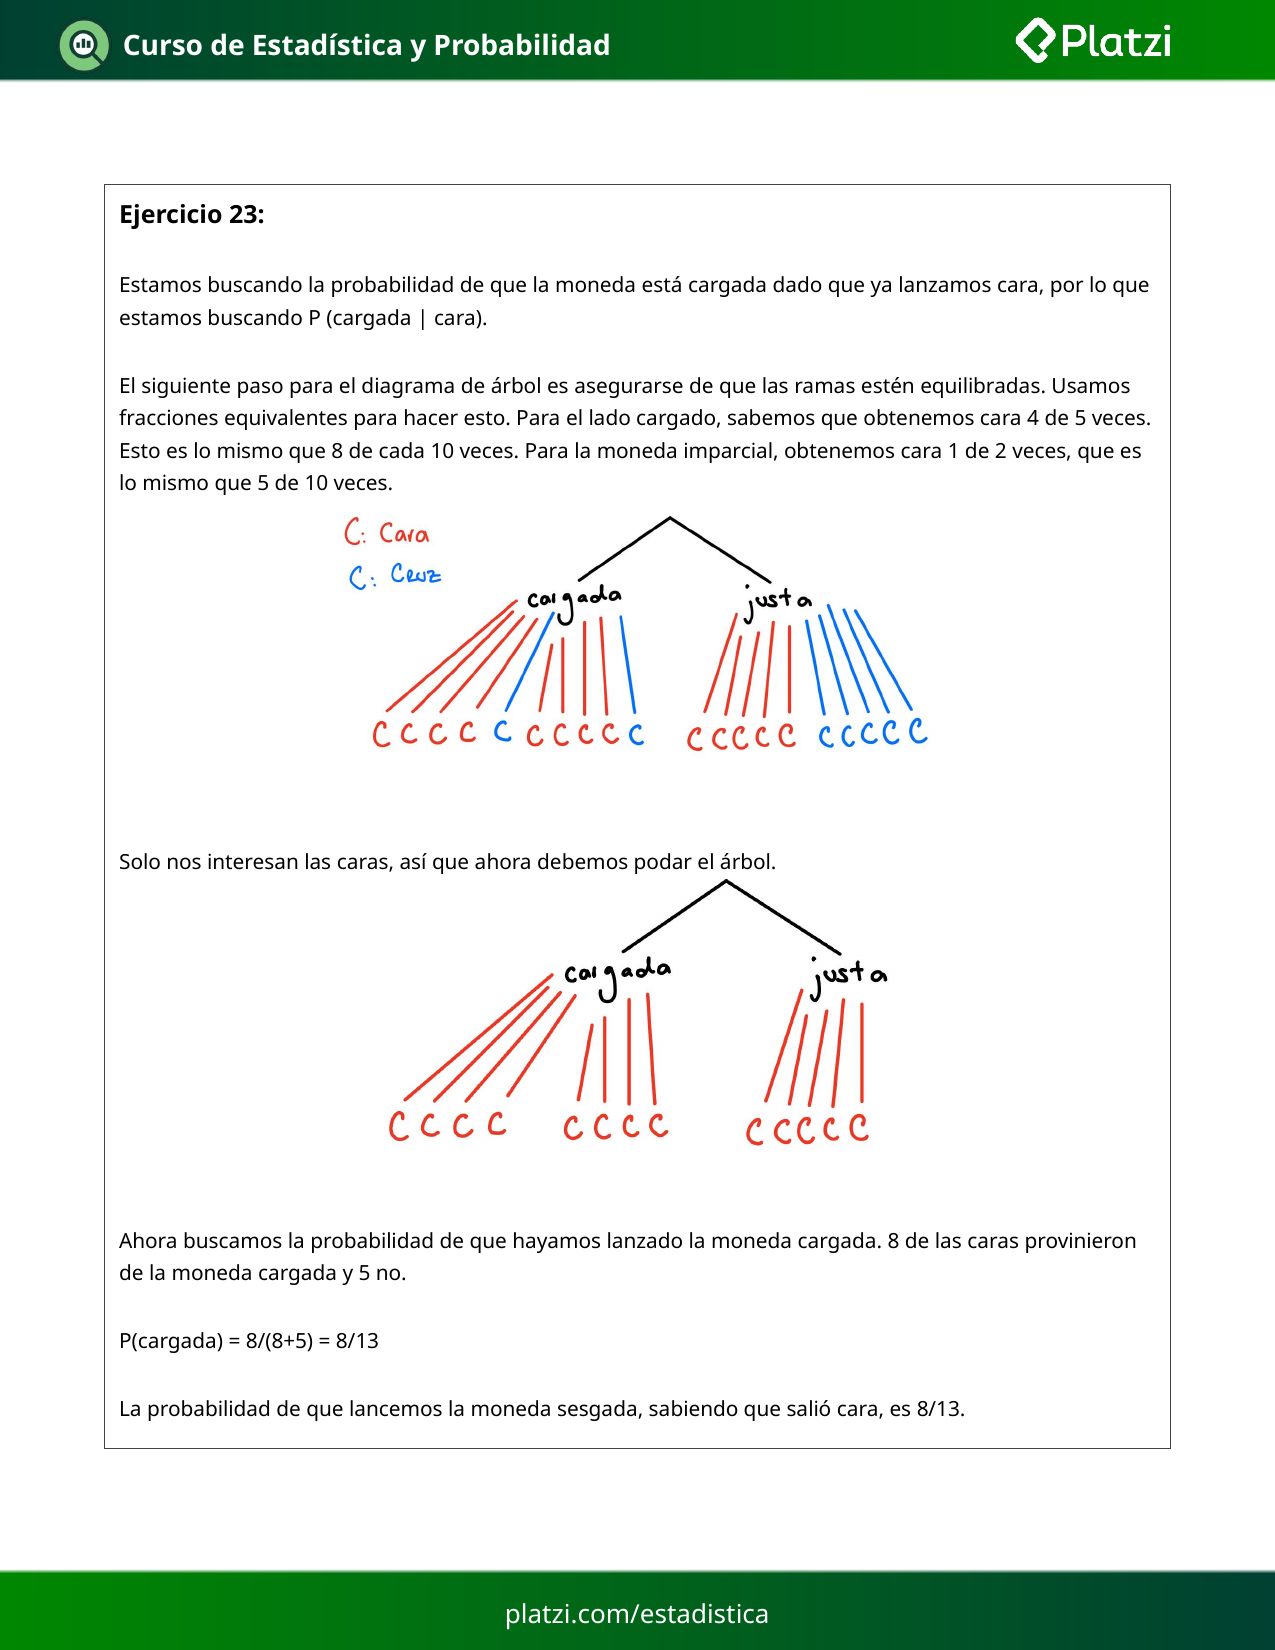

Curso de Estadística y Probabilidad
| Ejercicio 23: Estamos buscando la probabilidad de que la moneda está cargada dado que ya lanzamos cara, por lo que estamos buscando P (cargada | cara). El siguiente paso para el diagrama de árbol es asegurarse de que las ramas estén equilibradas. Usamos fracciones equivalentes para hacer esto. Para el lado cargado, sabemos que obtenemos cara 4 de 5 veces. Esto es lo mismo que 8 de cada 10 veces. Para la moneda imparcial, obtenemos cara 1 de 2 veces, que es lo mismo que 5 de 10 veces. Solo nos interesan las caras, así que ahora debemos podar el árbol. Ahora buscamos la probabilidad de que hayamos lanzado la moneda cargada. 8 de las caras provinieron de la moneda cargada y 5 no. P(cargada) = 8/(8+5) = 8/13 La probabilidad de que lancemos la moneda sesgada, sabiendo que salió cara, es 8/13. |
| --- |
# platzi.com/estadistica